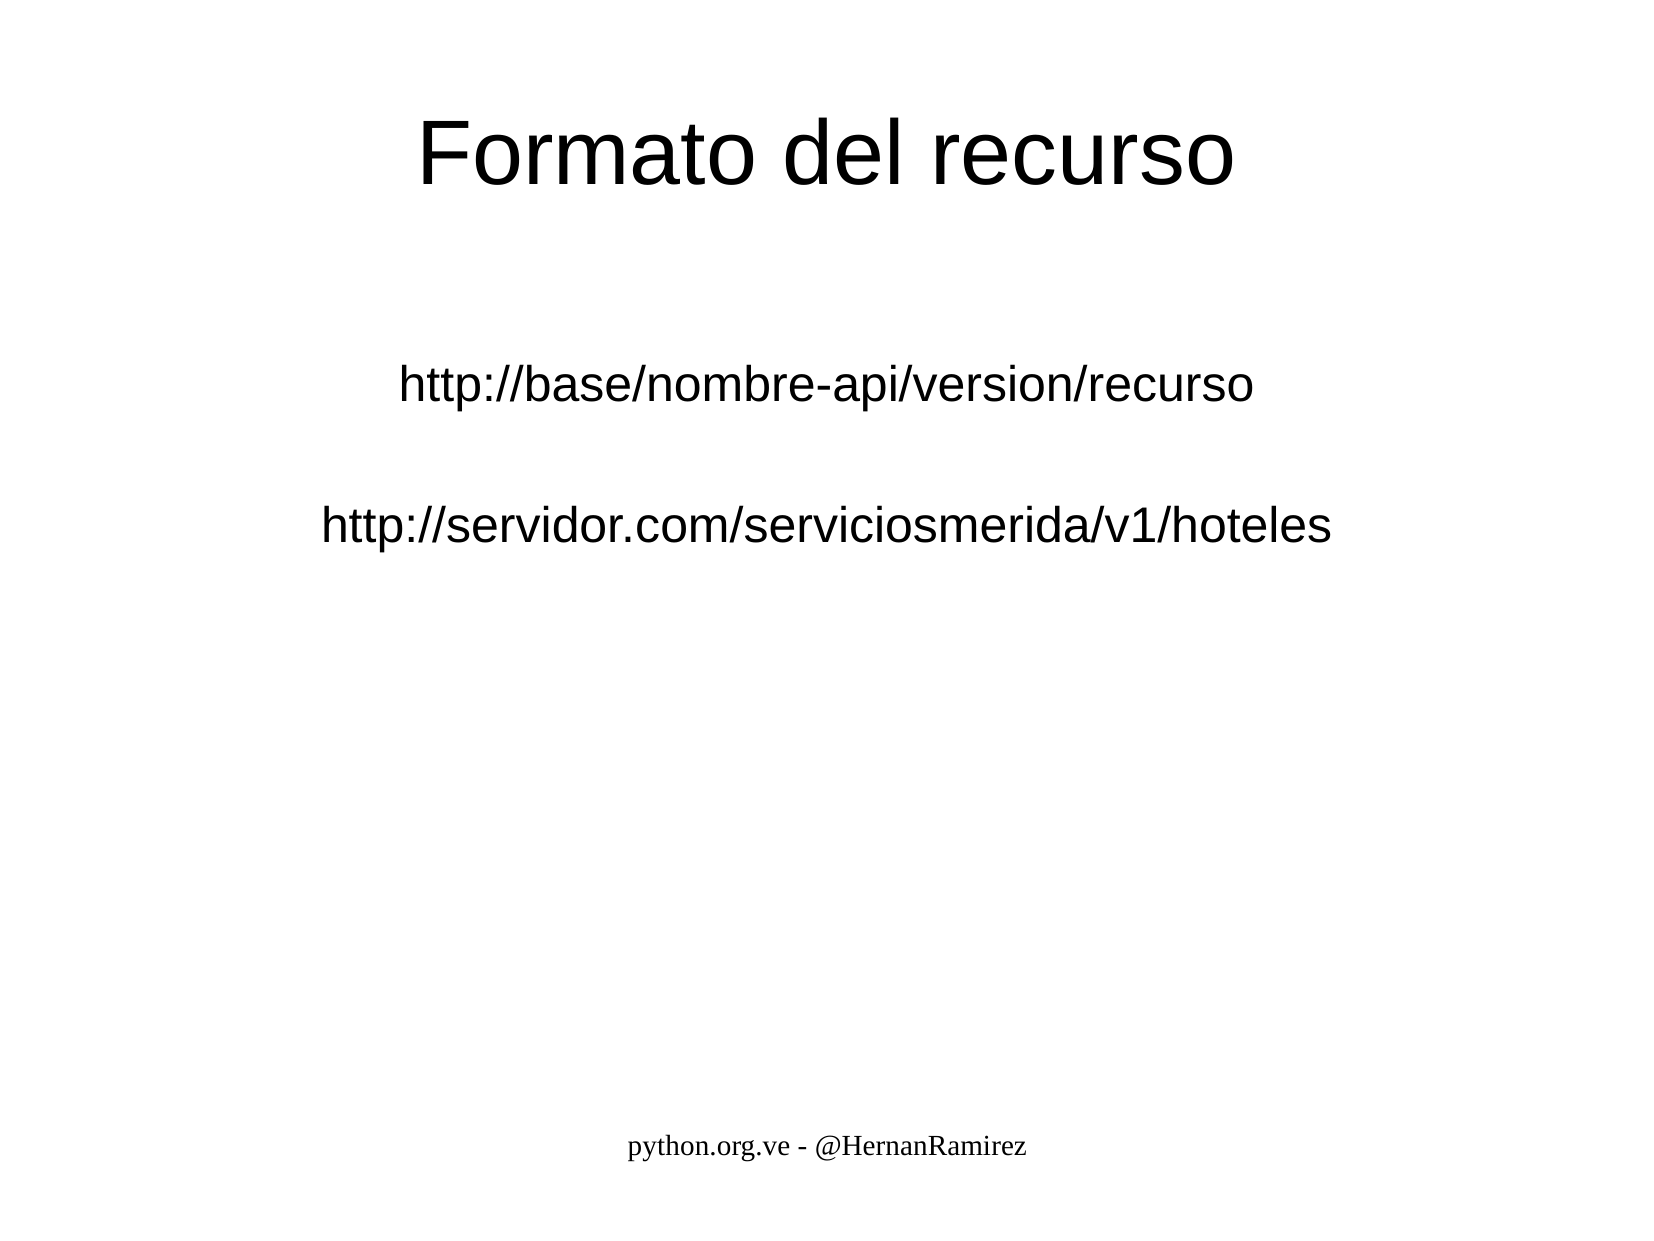

# Formato del recurso
http://base/nombre-api/version/recurso
http://servidor.com/serviciosmerida/v1/hoteles
python.org.ve - @HernanRamirez